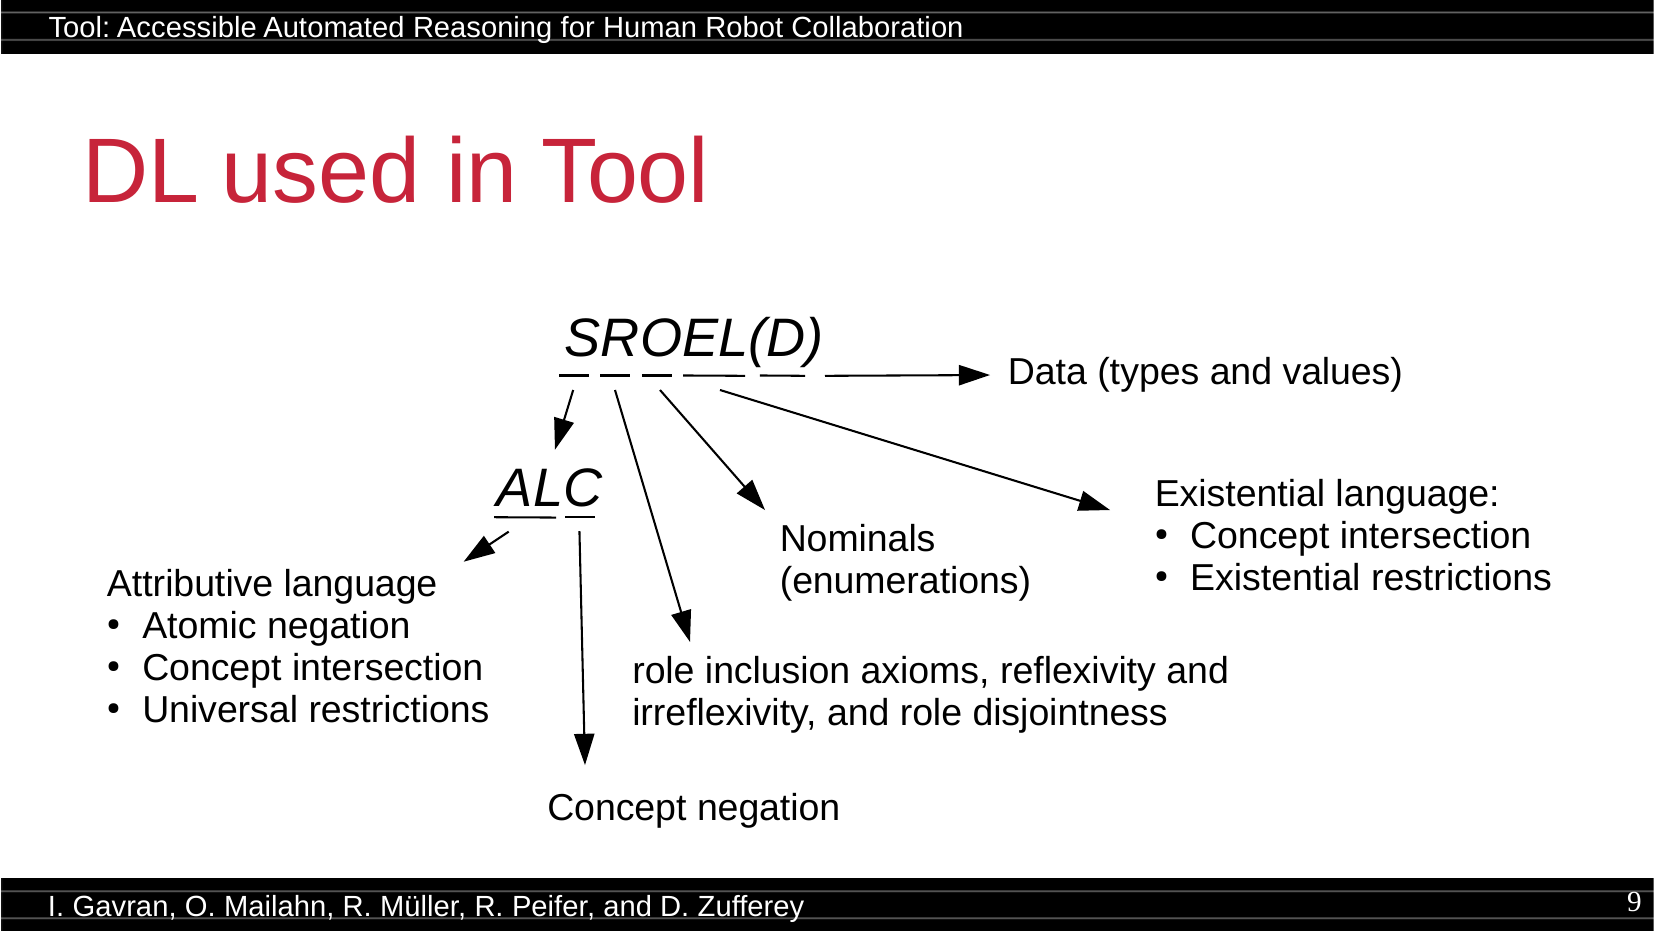

Tool: Accessible Automated Reasoning for Human Robot Collaboration
# DL used in Tool
SROEL(D)
Data (types and values)
ALC
Existential language:
Concept intersection
Existential restrictions
Nominals (enumerations)
Attributive language
Atomic negation
Concept intersection
Universal restrictions
role inclusion axioms, reflexivity and irreflexivity, and role disjointness
Concept negation
I. Gavran, O. Mailahn, R. Müller, R. Peifer, and D. Zufferey